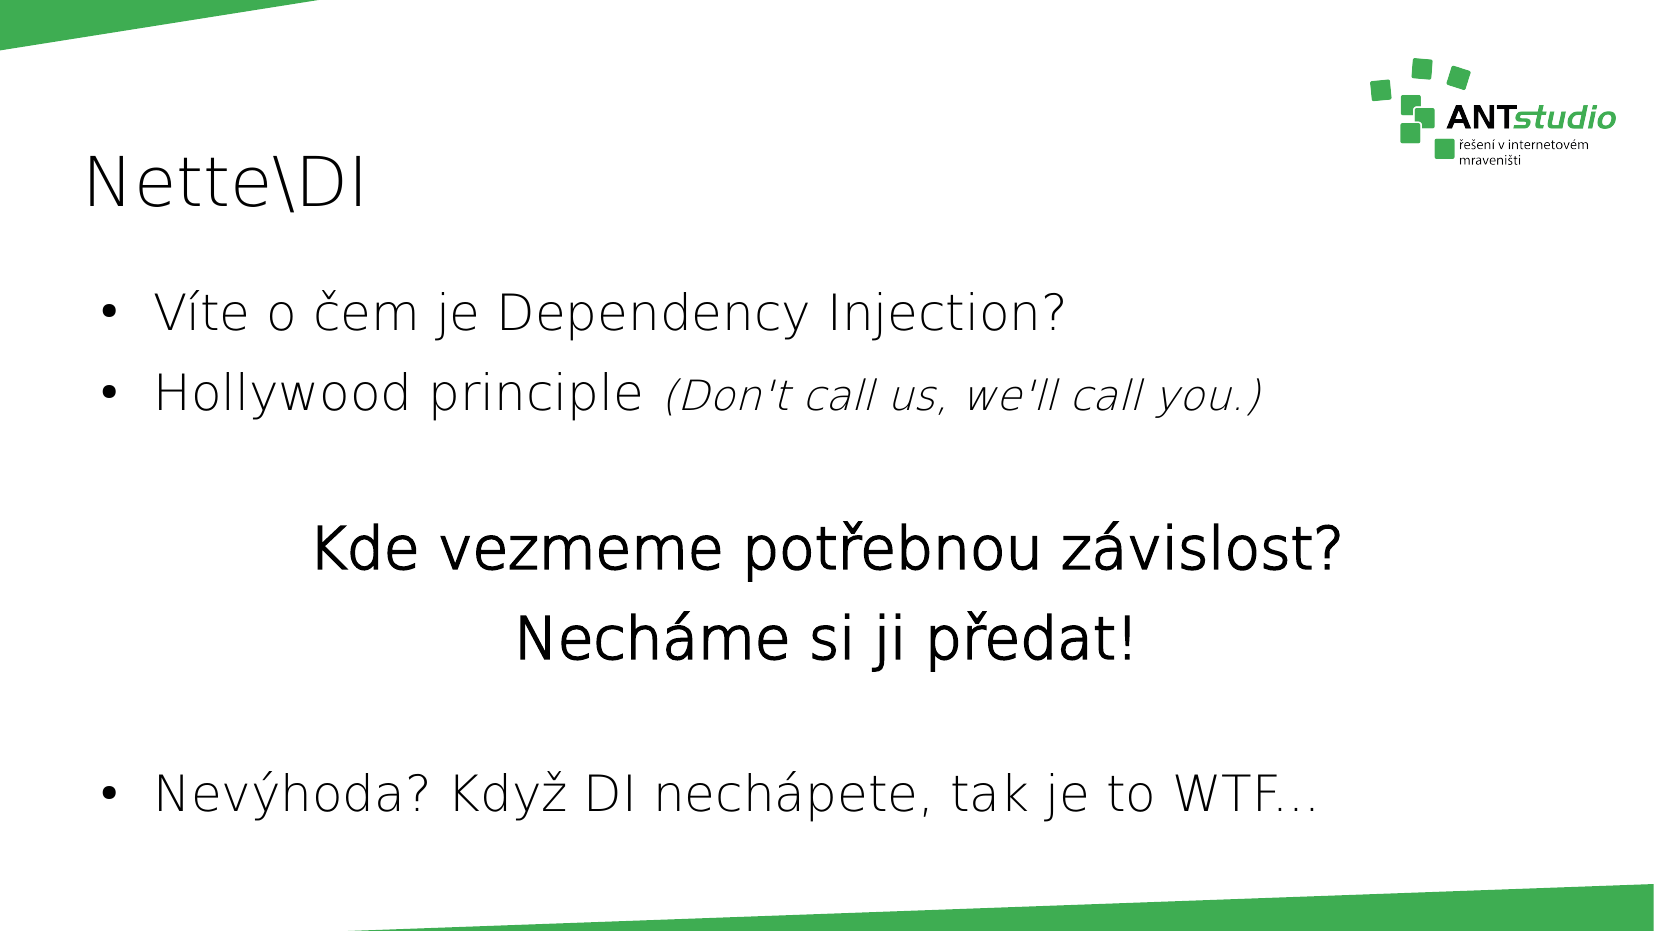

# Nette\DI
Víte o čem je Dependency Injection?
Hollywood principle (Don't call us, we'll call you.)
Kde vezmeme potřebnou závislost?
Necháme si ji předat!
Nevýhoda? Když DI nechápete, tak je to WTF...